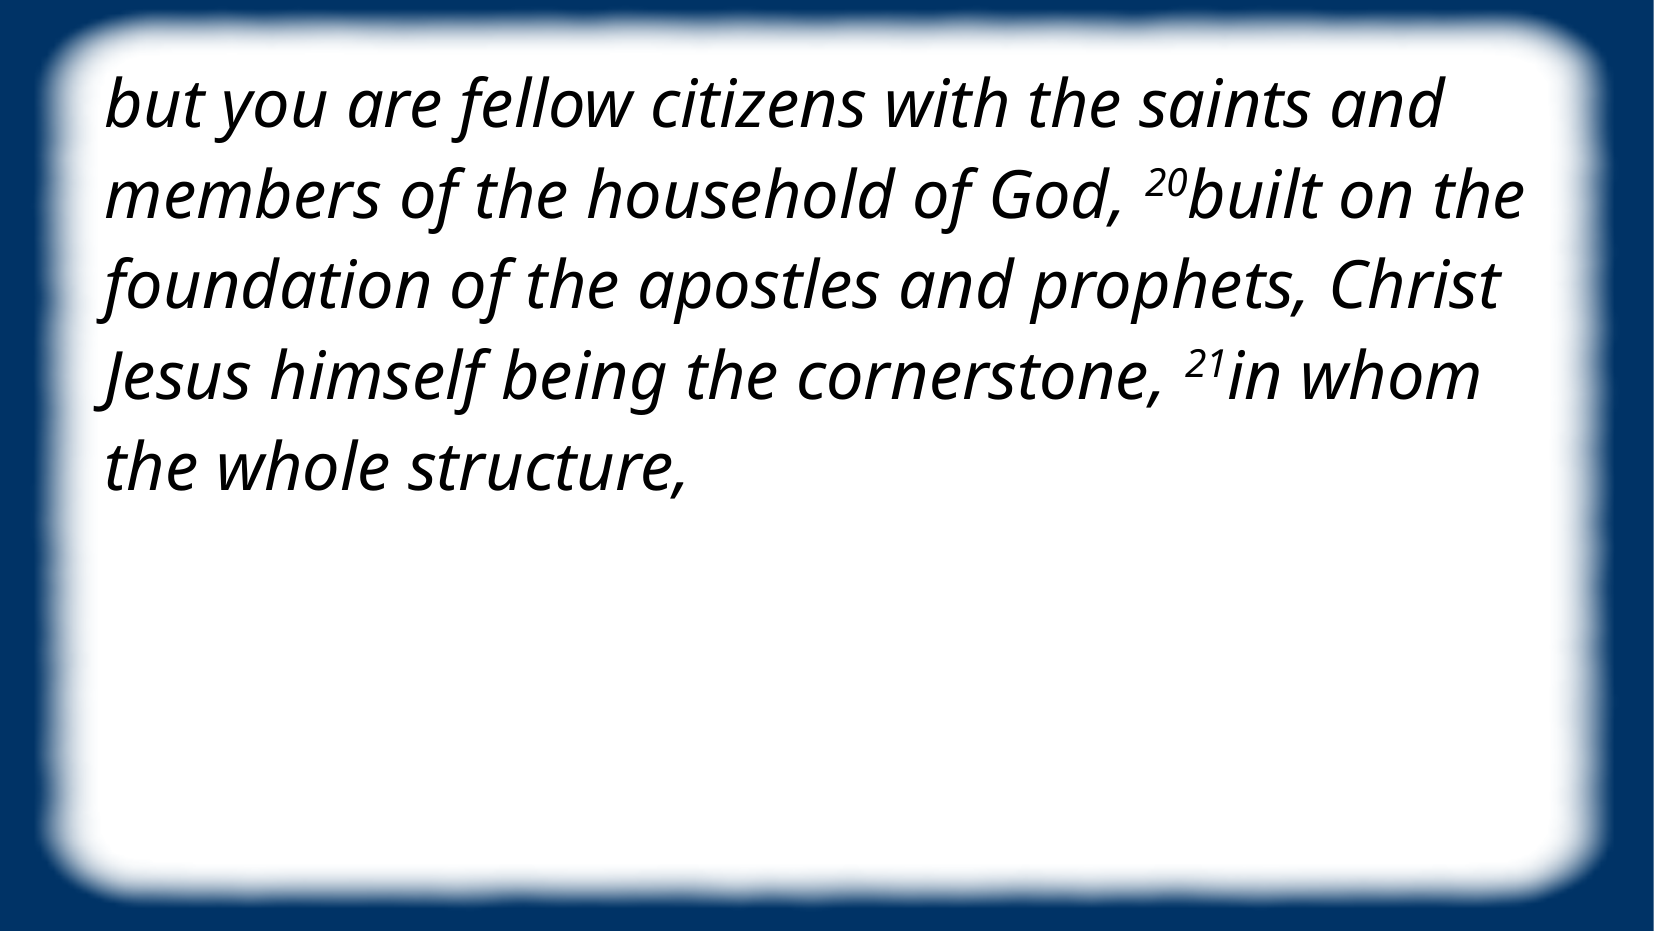

but you are fellow citizens with the saints and members of the household of God, 20built on the foundation of the apostles and prophets, Christ Jesus himself being the cornerstone, 21in whom the whole structure,